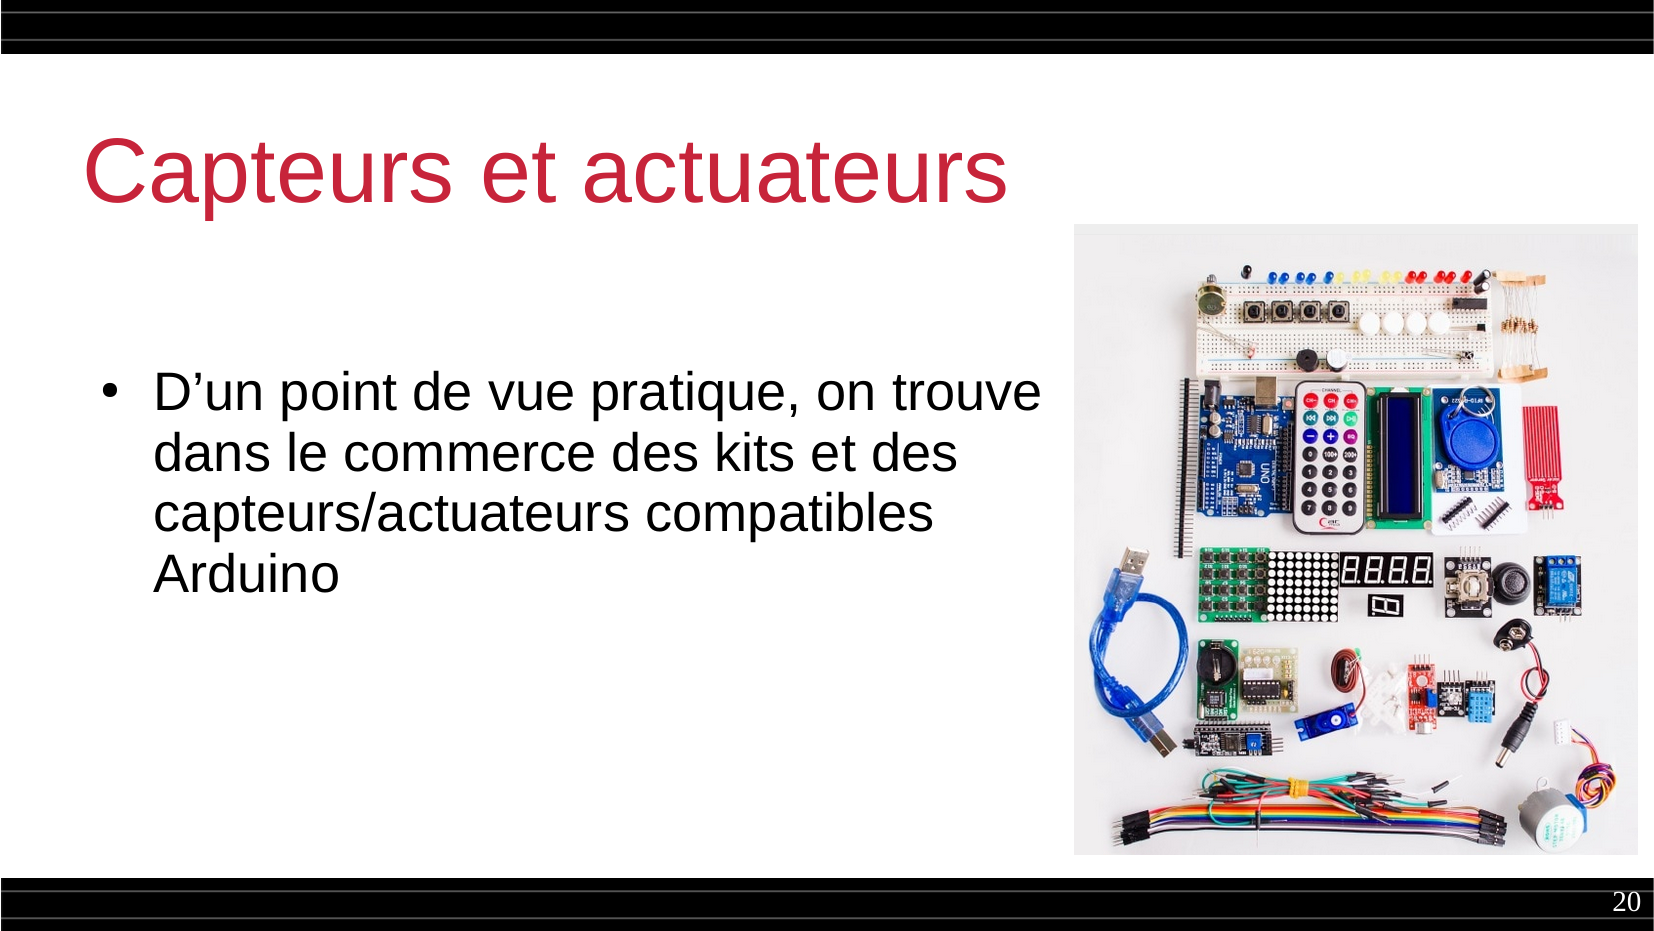

# Capteurs et actuateurs
D’un point de vue pratique, on trouve dans le commerce des kits et des capteurs/actuateurs compatibles Arduino